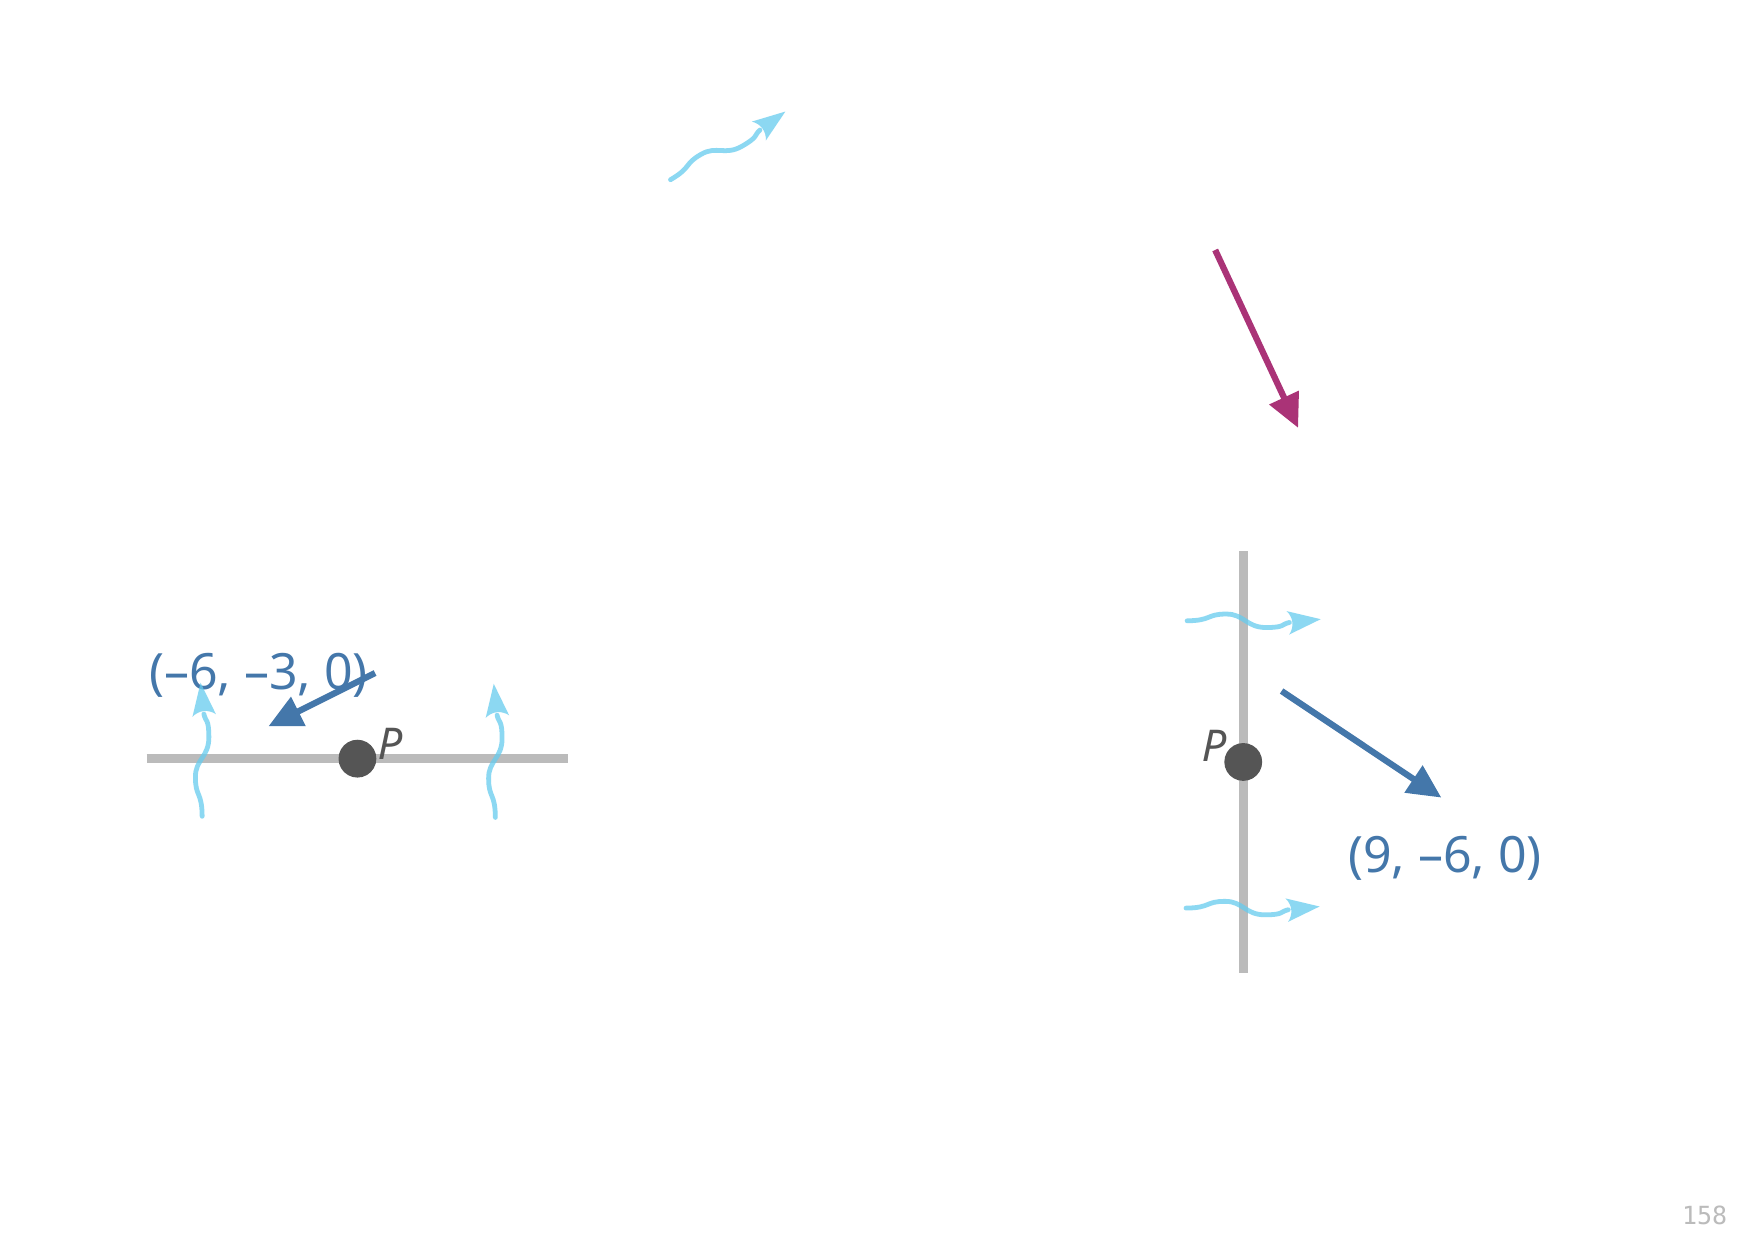

(–6, –3, 0)
P
P
(9, –6, 0)